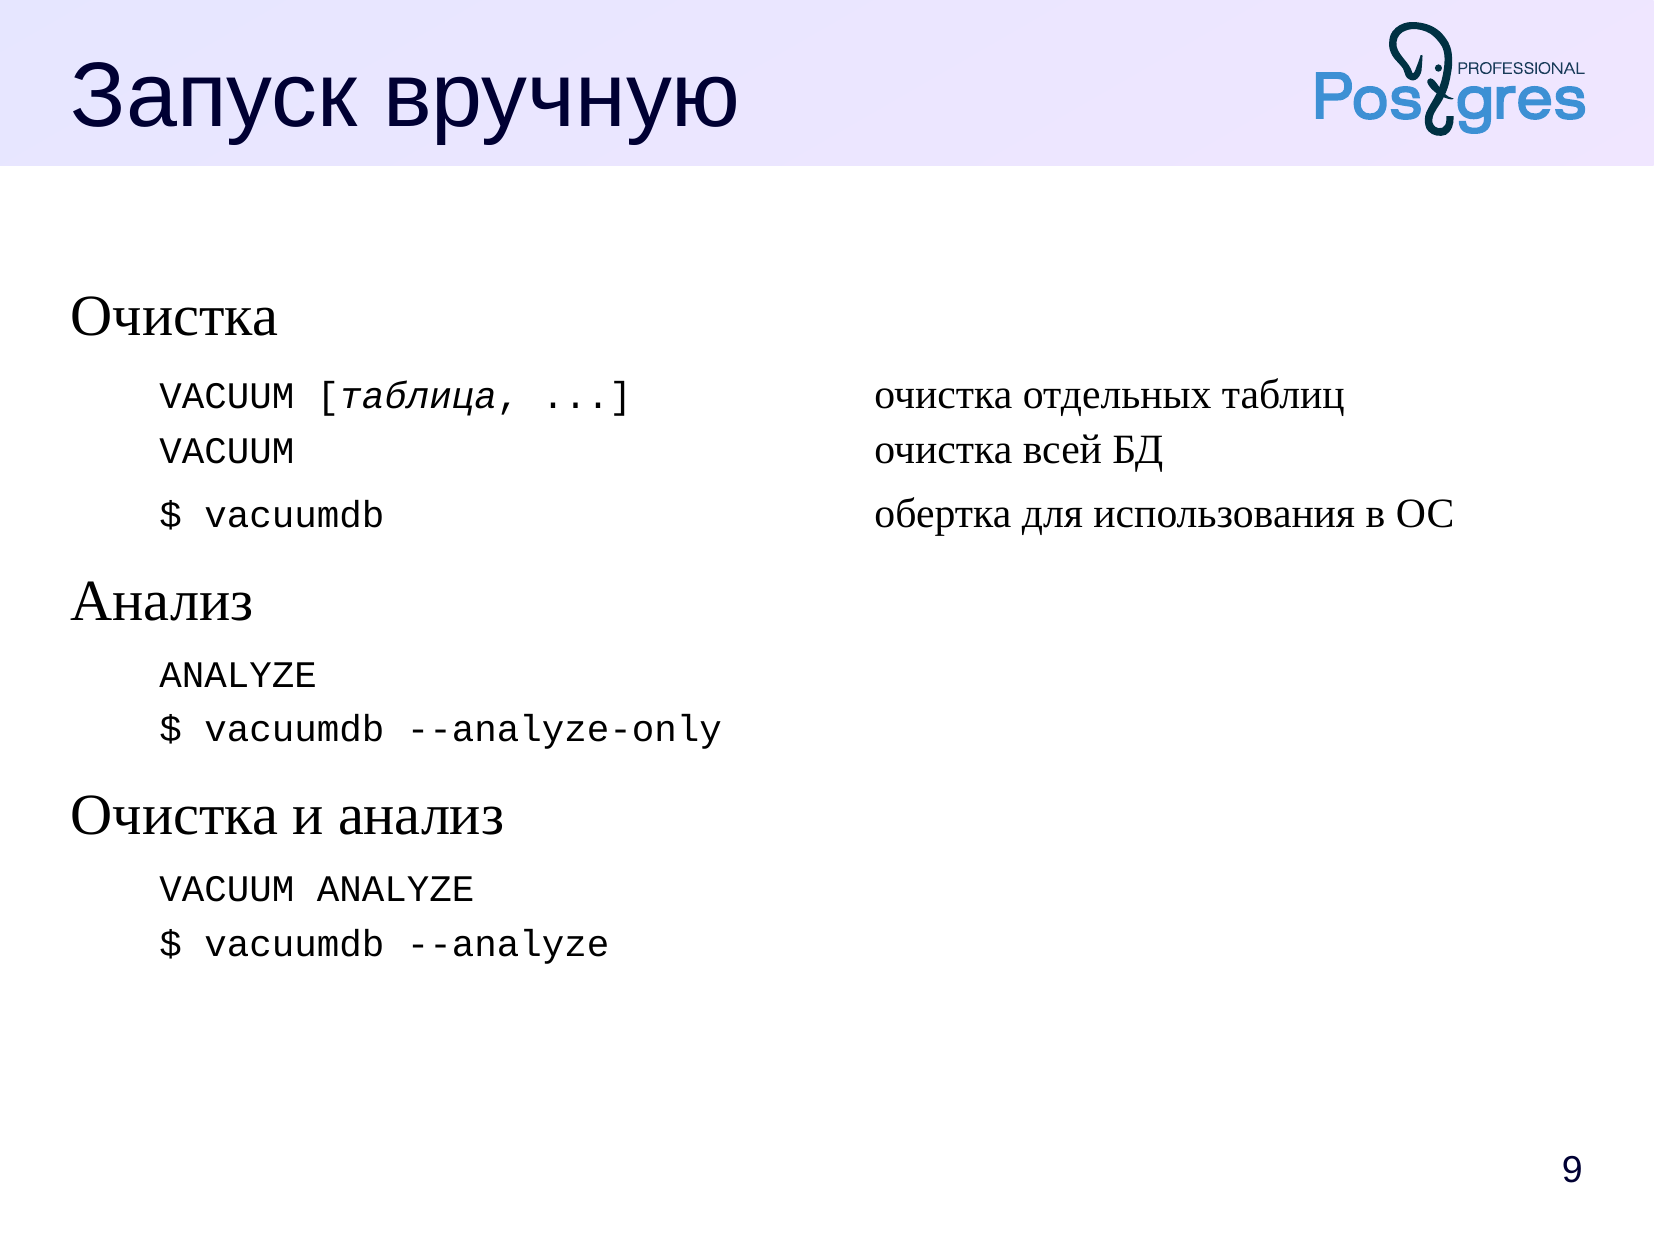

# Запуск вручную
Очистка
VACUUM [таблица, ...]	очистка отдельных таблиц
VACUUM	очистка всей БД
$ vacuumdb	обертка для использования в ОС
Анализ
ANALYZE
$ vacuumdb --analyze-only
Очистка и анализ
VACUUM ANALYZE
$ vacuumdb --analyze